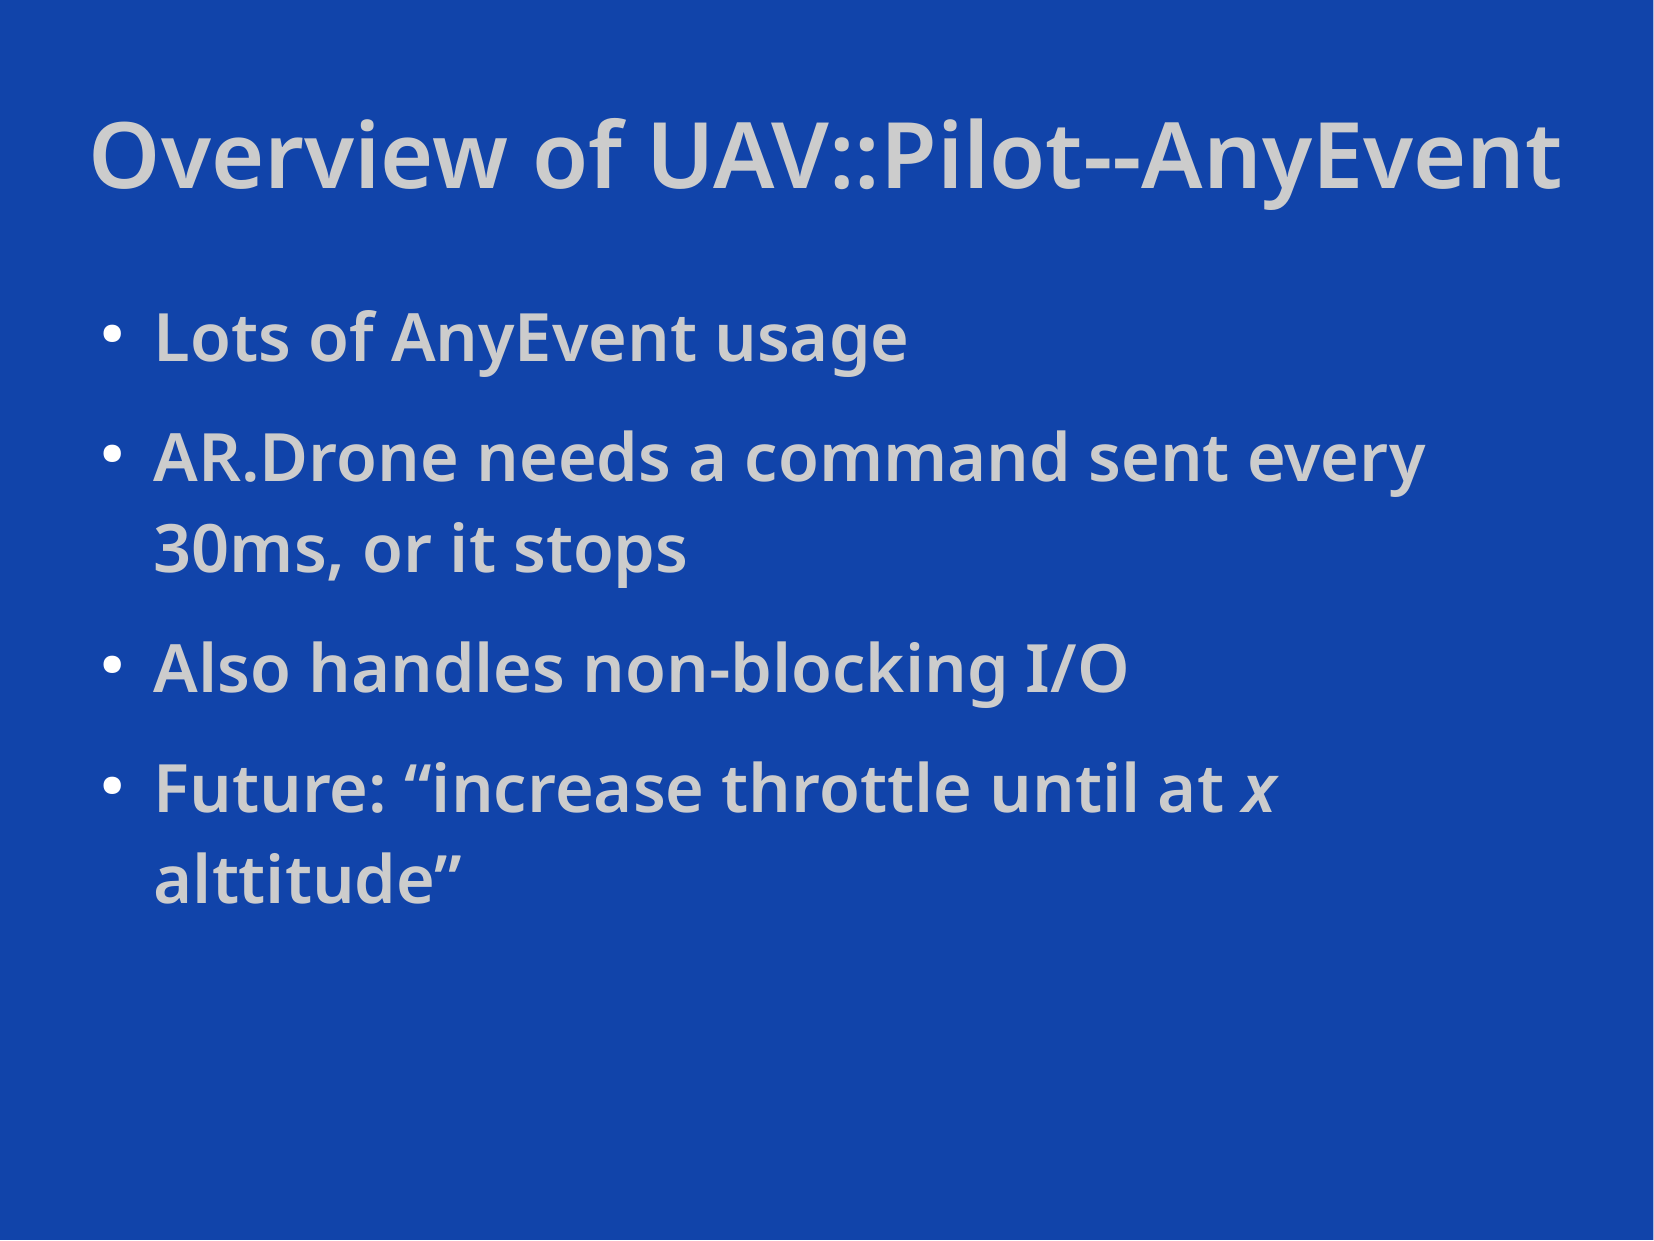

# Overview of UAV::Pilot--AnyEvent
Lots of AnyEvent usage
AR.Drone needs a command sent every 30ms, or it stops
Also handles non-blocking I/O
Future: “increase throttle until at x alttitude”